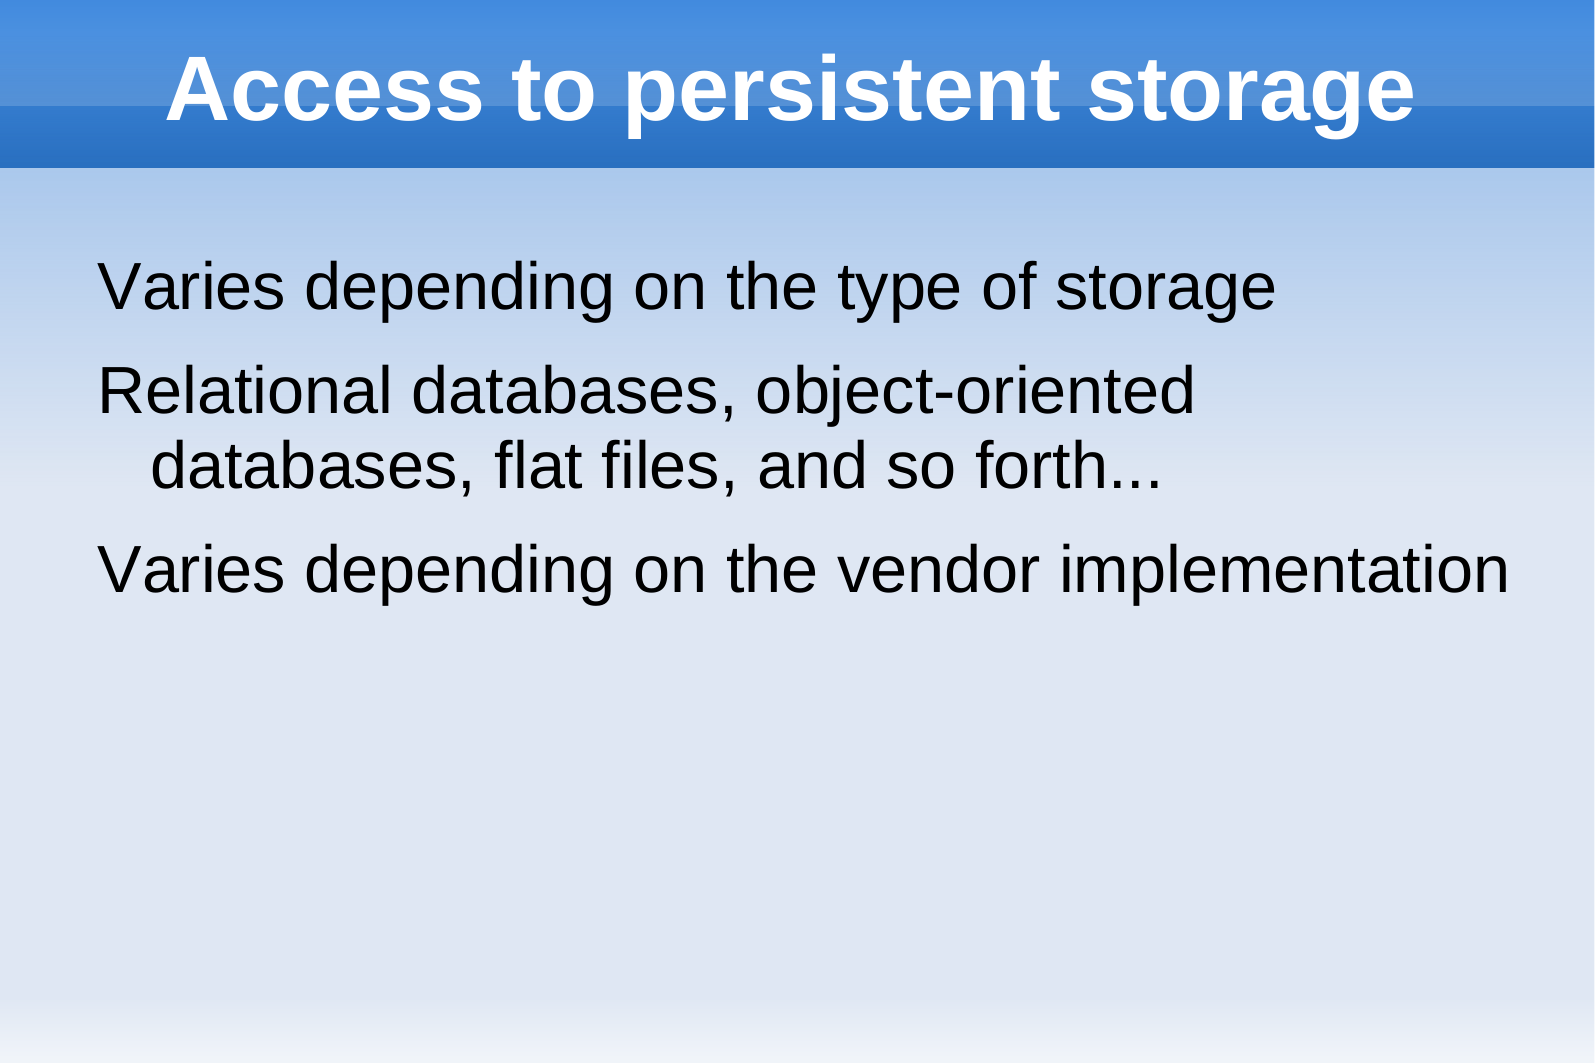

# Access to persistent storage
Varies depending on the type of storage
Relational databases, object-oriented databases, flat files, and so forth...
Varies depending on the vendor implementation